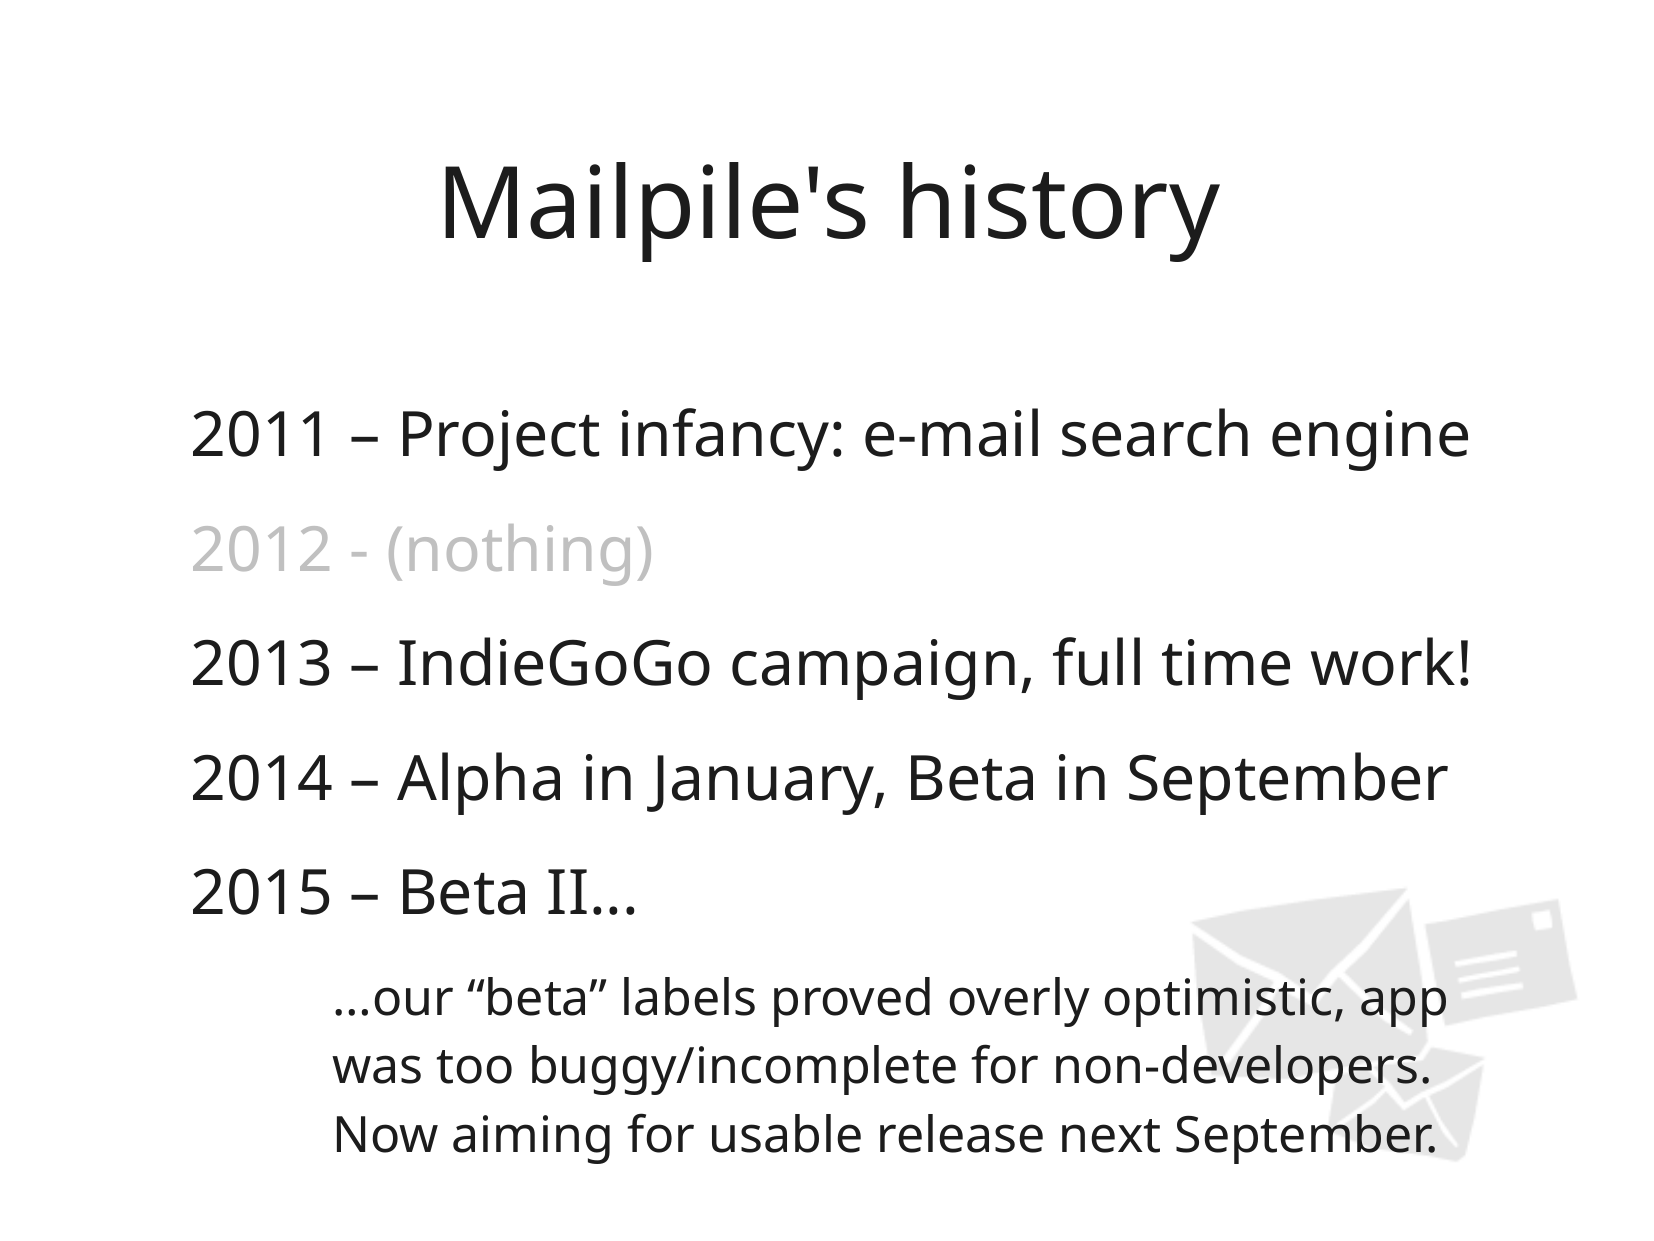

# Mailpile's history
2011 – Project infancy: e-mail search engine
2012 - (nothing)
2013 – IndieGoGo campaign, full time work!
2014 – Alpha in January, Beta in September
2015 – Beta II...
…our “beta” labels proved overly optimistic, app was too buggy/incomplete for non-developers. Now aiming for usable release next September.